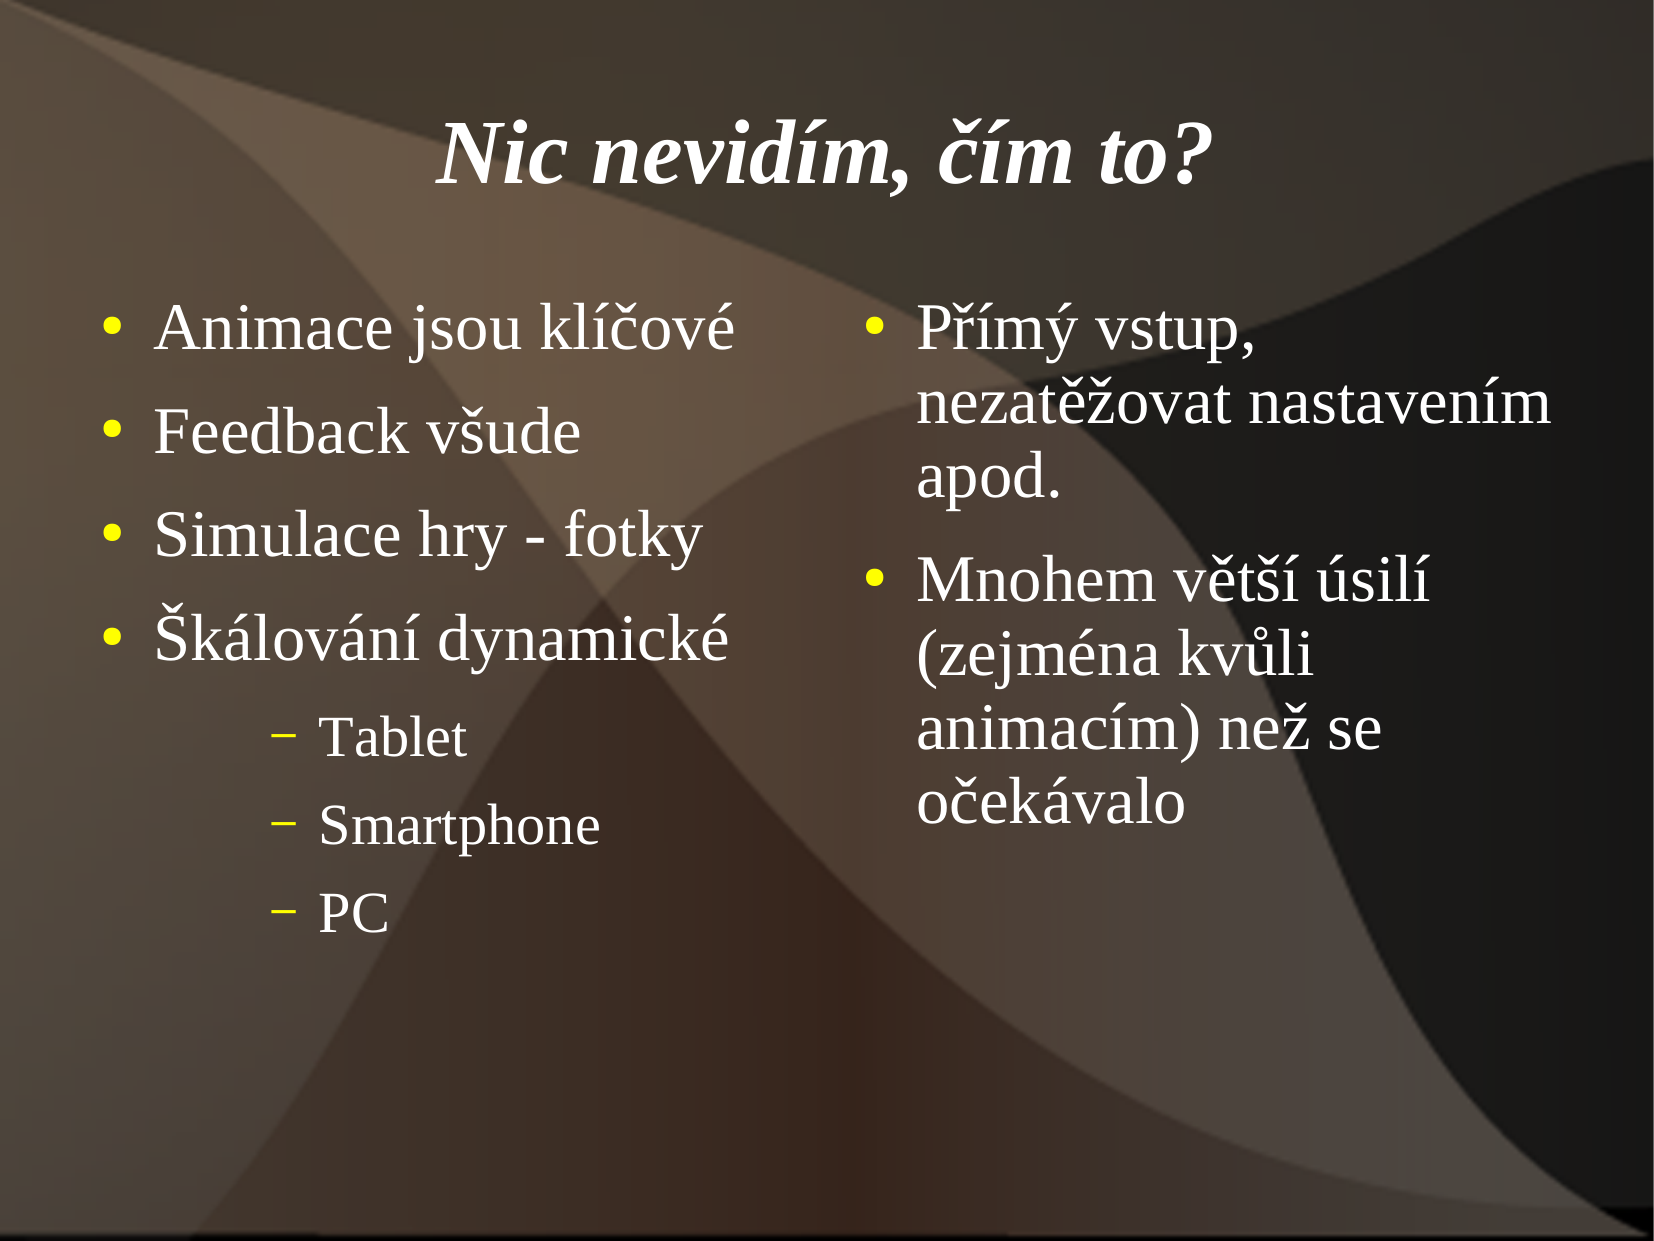

# Nic nevidím, čím to?
Animace jsou klíčové
Feedback všude
Simulace hry - fotky
Škálování dynamické
Tablet
Smartphone
PC
Přímý vstup, nezatěžovat nastavením apod.
Mnohem větší úsilí (zejména kvůli animacím) než se očekávalo